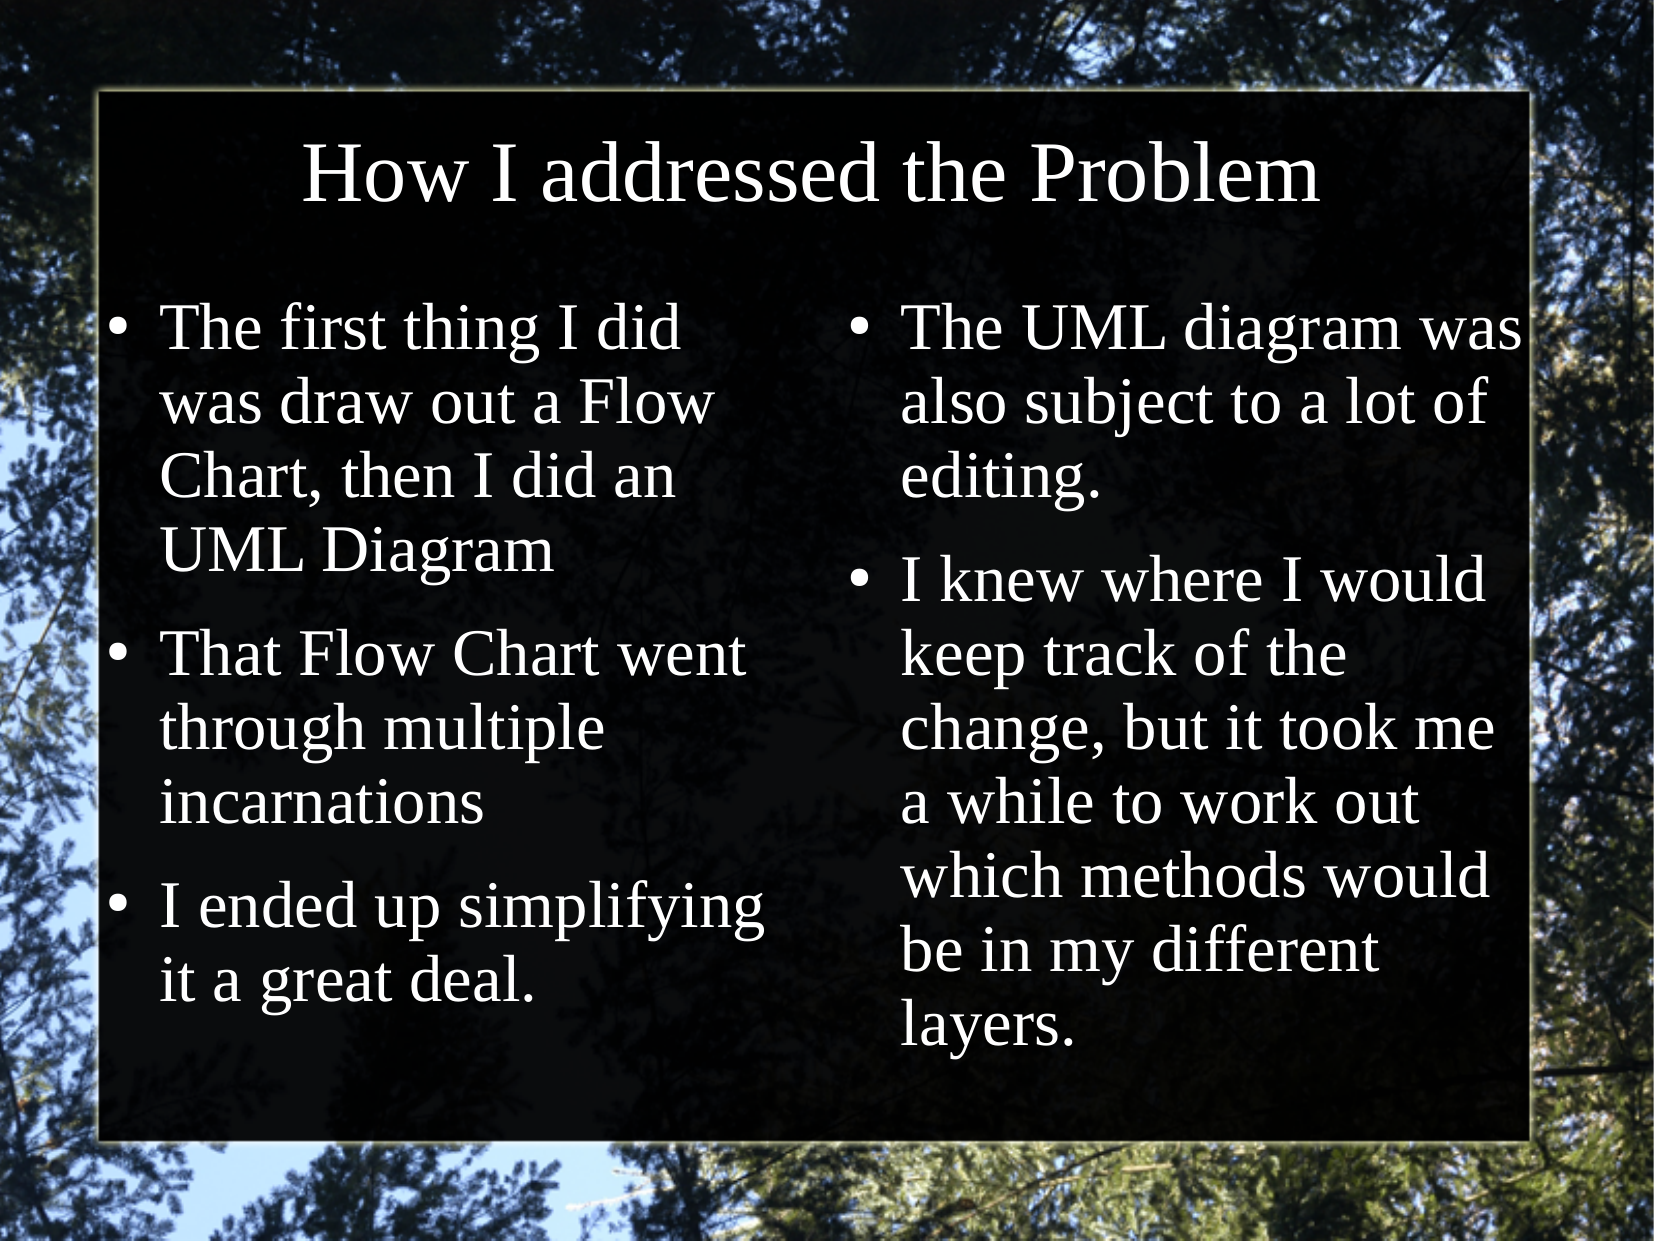

# How I addressed the Problem
The first thing I did was draw out a Flow Chart, then I did an UML Diagram
That Flow Chart went through multiple incarnations
I ended up simplifying it a great deal.
The UML diagram was also subject to a lot of editing.
I knew where I would keep track of the change, but it took me a while to work out which methods would be in my different layers.